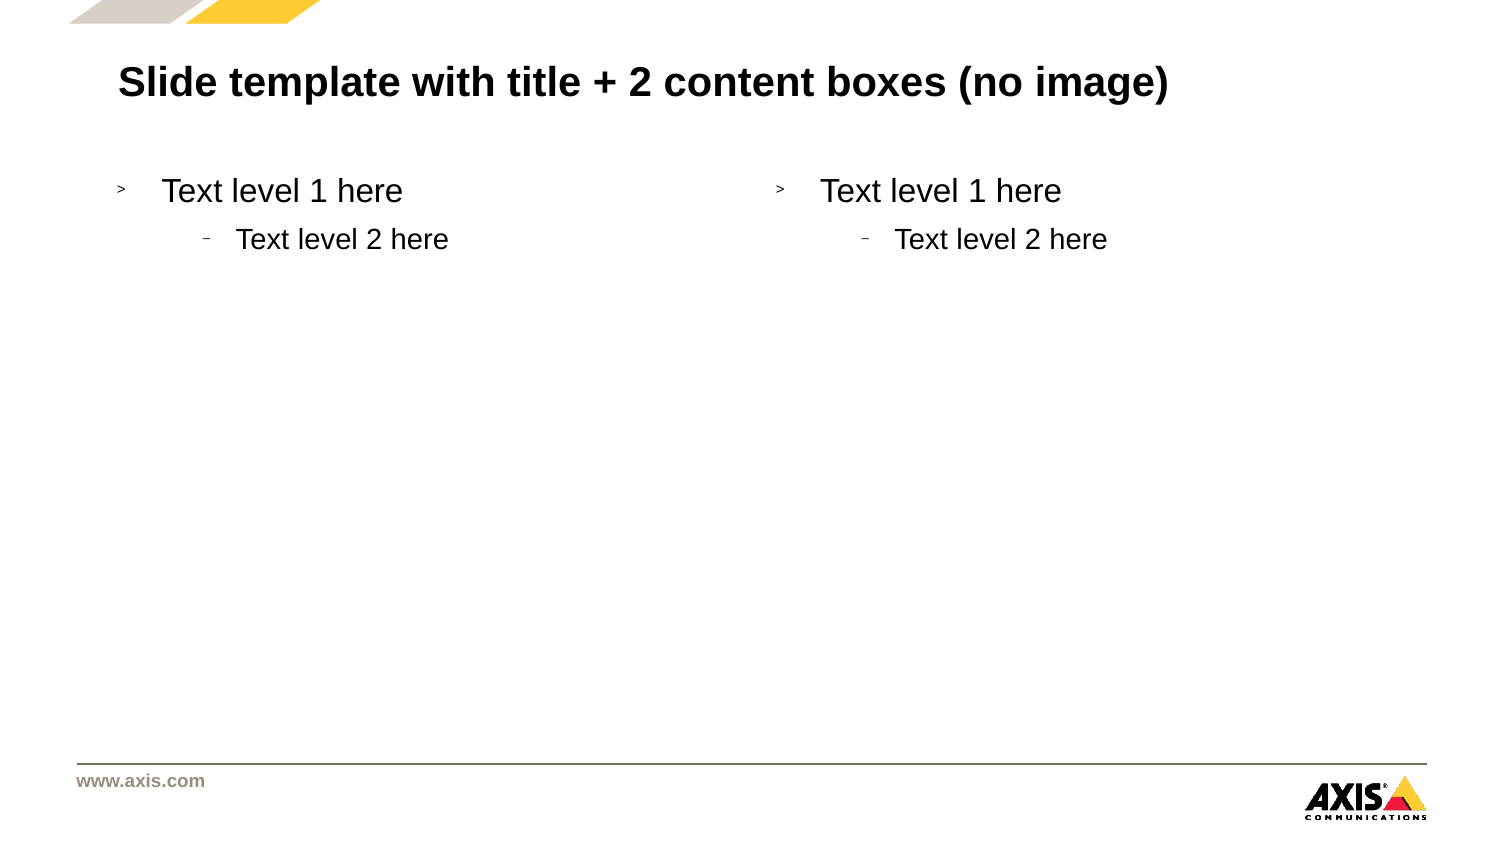

# Slide template with title + 2 content boxes (no image)
Text level 1 here
Text level 2 here
Text level 1 here
Text level 2 here